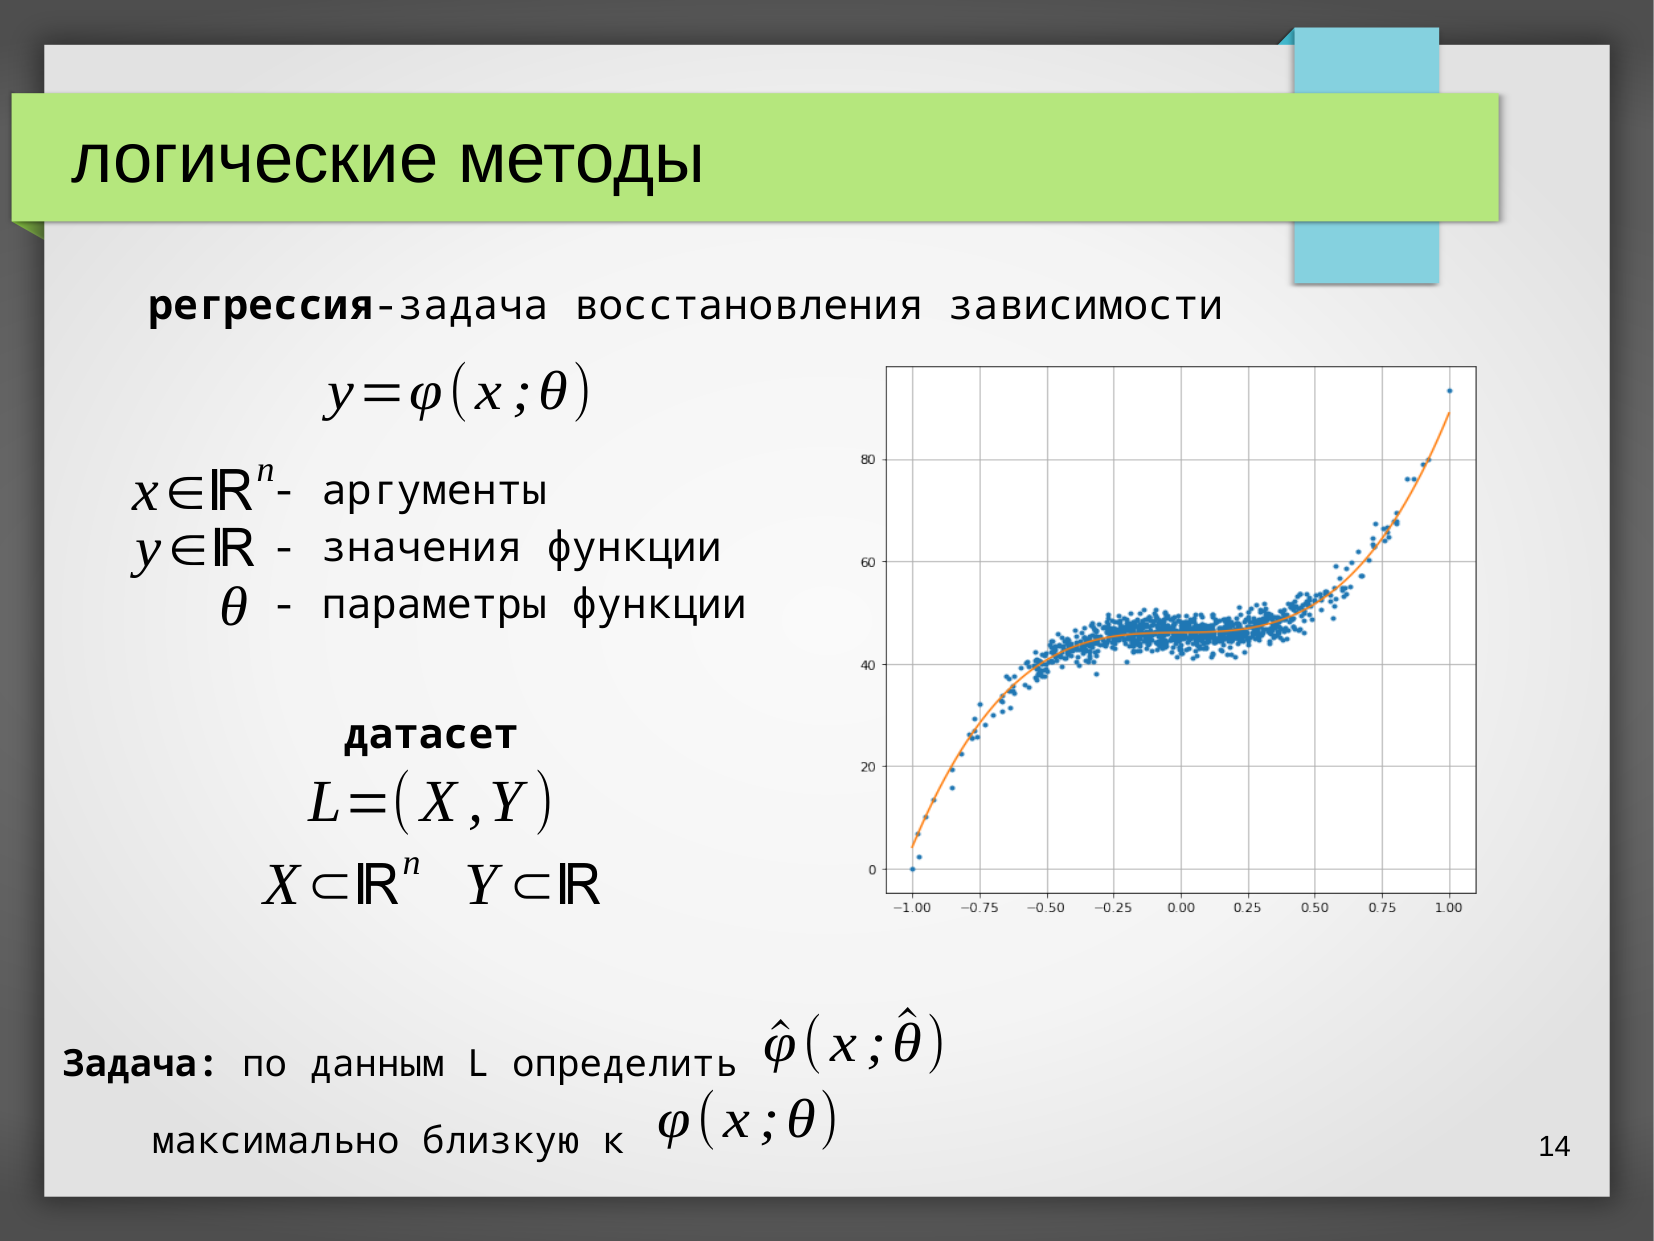

логические методы
регрессия-задача восстановления зависимости
# - аргументы
- значения функции
- параметры функции
датасет
Задача: по данным L определить
 максимально близкую к
14